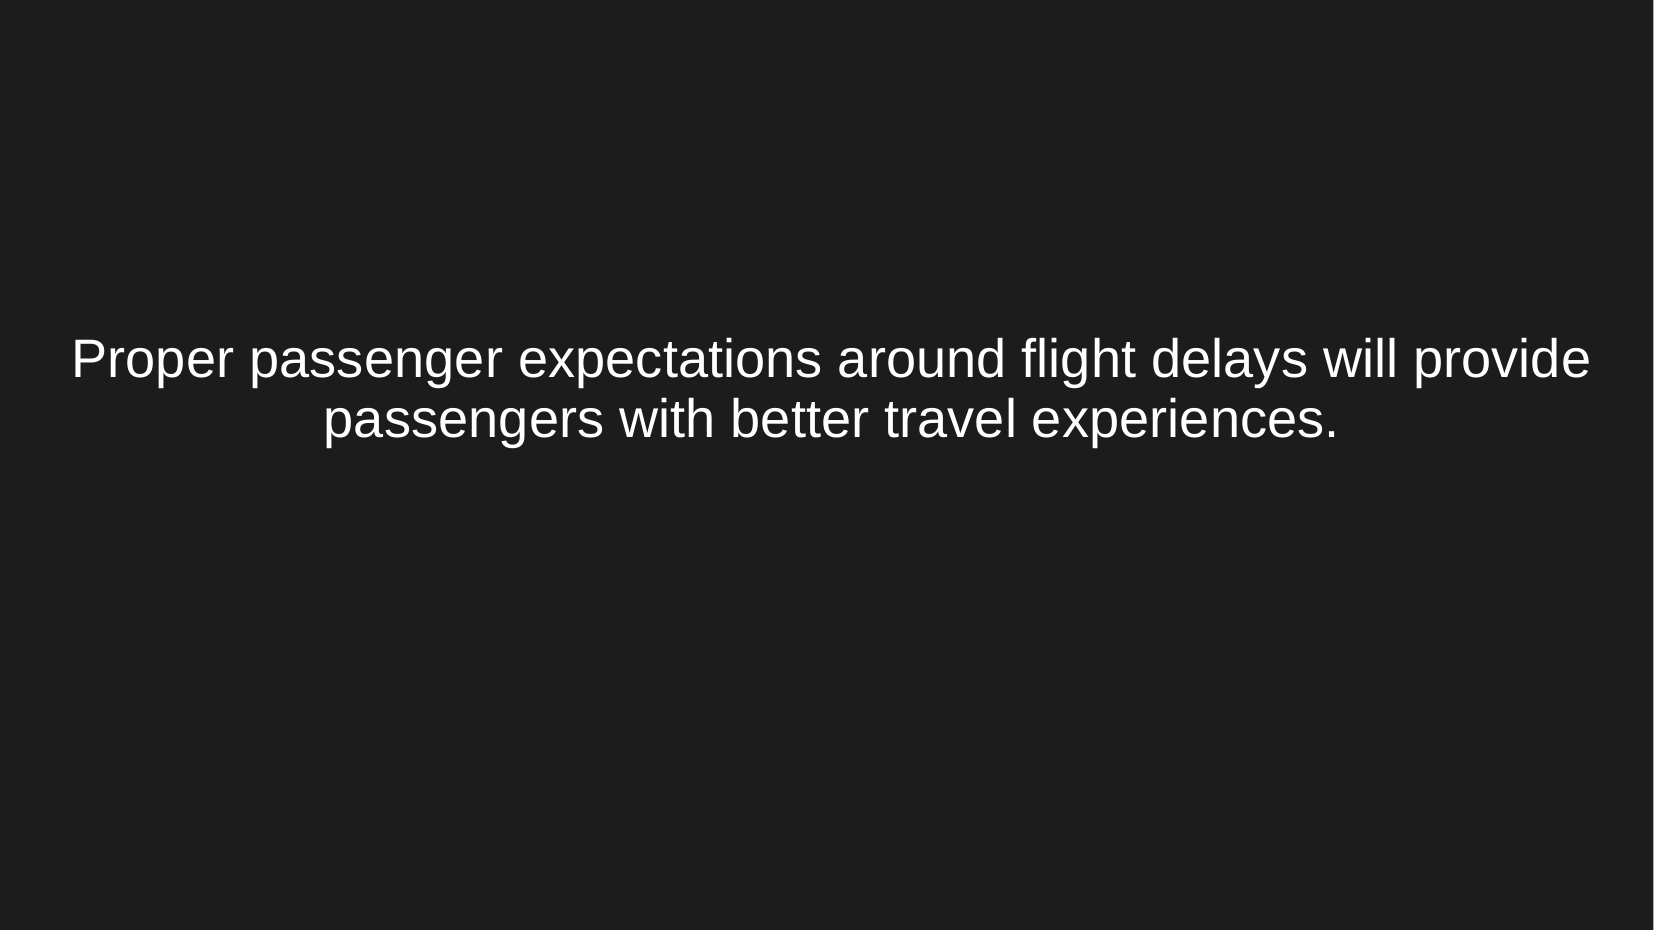

Proper passenger expectations around flight delays will provide passengers with better travel experiences.